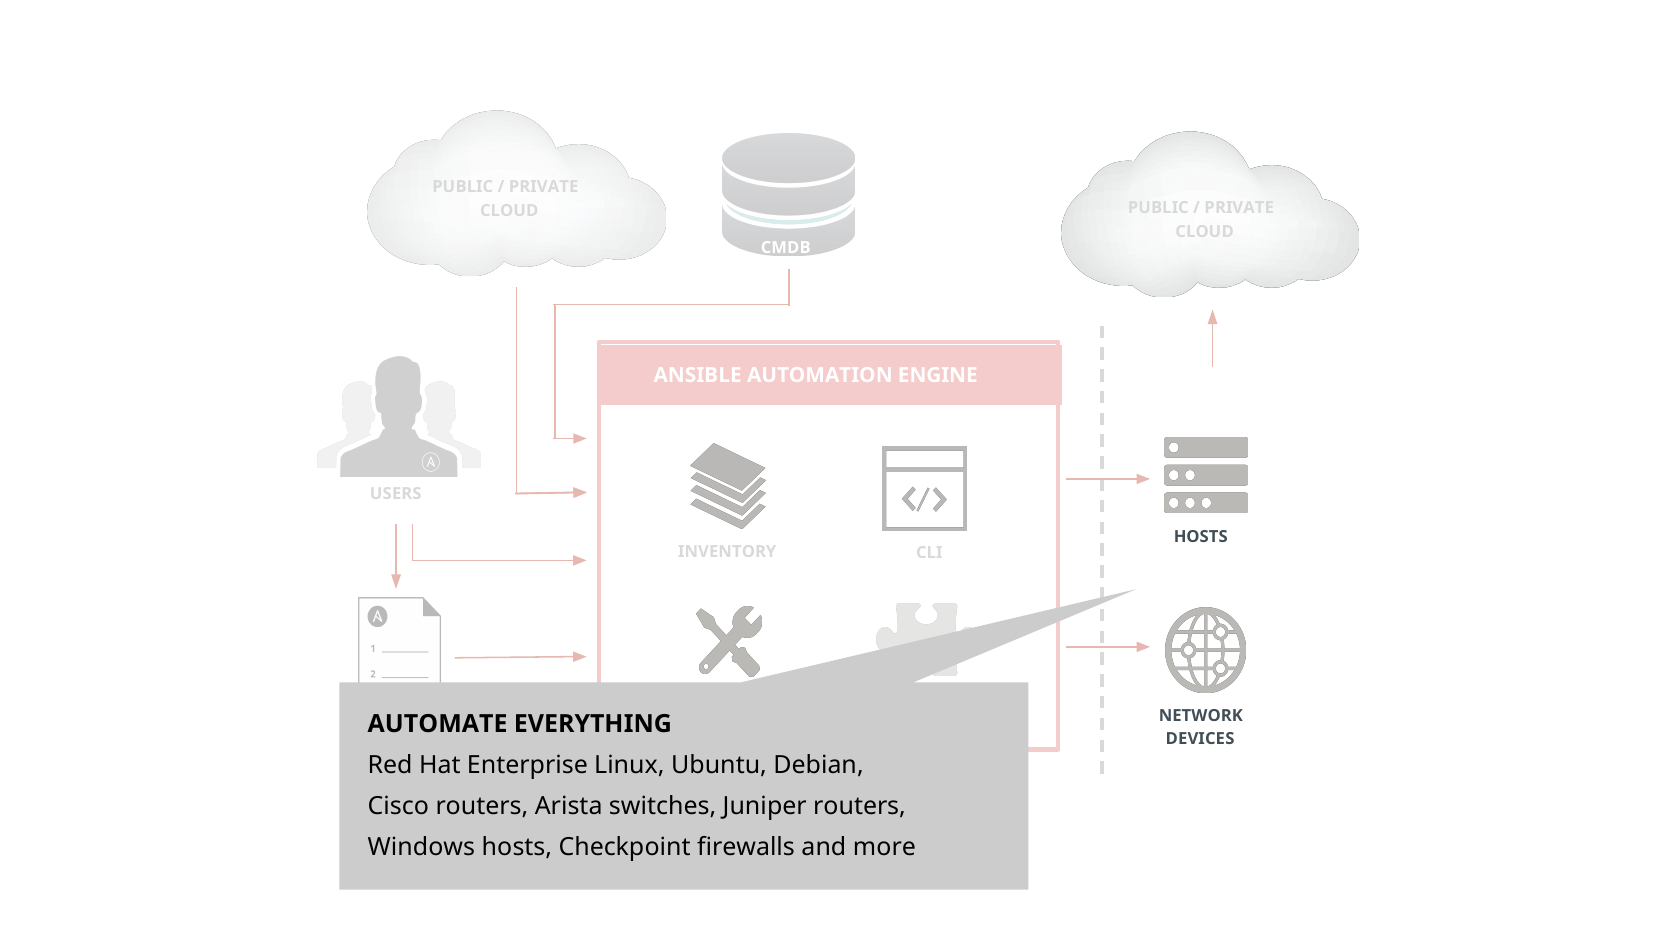

PUBLIC / PRIVATE
PUBLIC / PRIVATE
CLOUD
CLOUD
CMDB
ANSIBLE AUTOMATION ENGINE
USERS
HOSTS
INVENTORY
CLI
MODULES
PLUGINS
NETWORK
 AUTOMATE EVERYTHING
DEVICES
ANSIBLE
 Red Hat Enterprise Linux, Ubuntu, Debian,
PLAYBOOK
 Cisco routers, Arista switches, Juniper routers,
 Windows hosts, Checkpoint ﬁrewalls and more